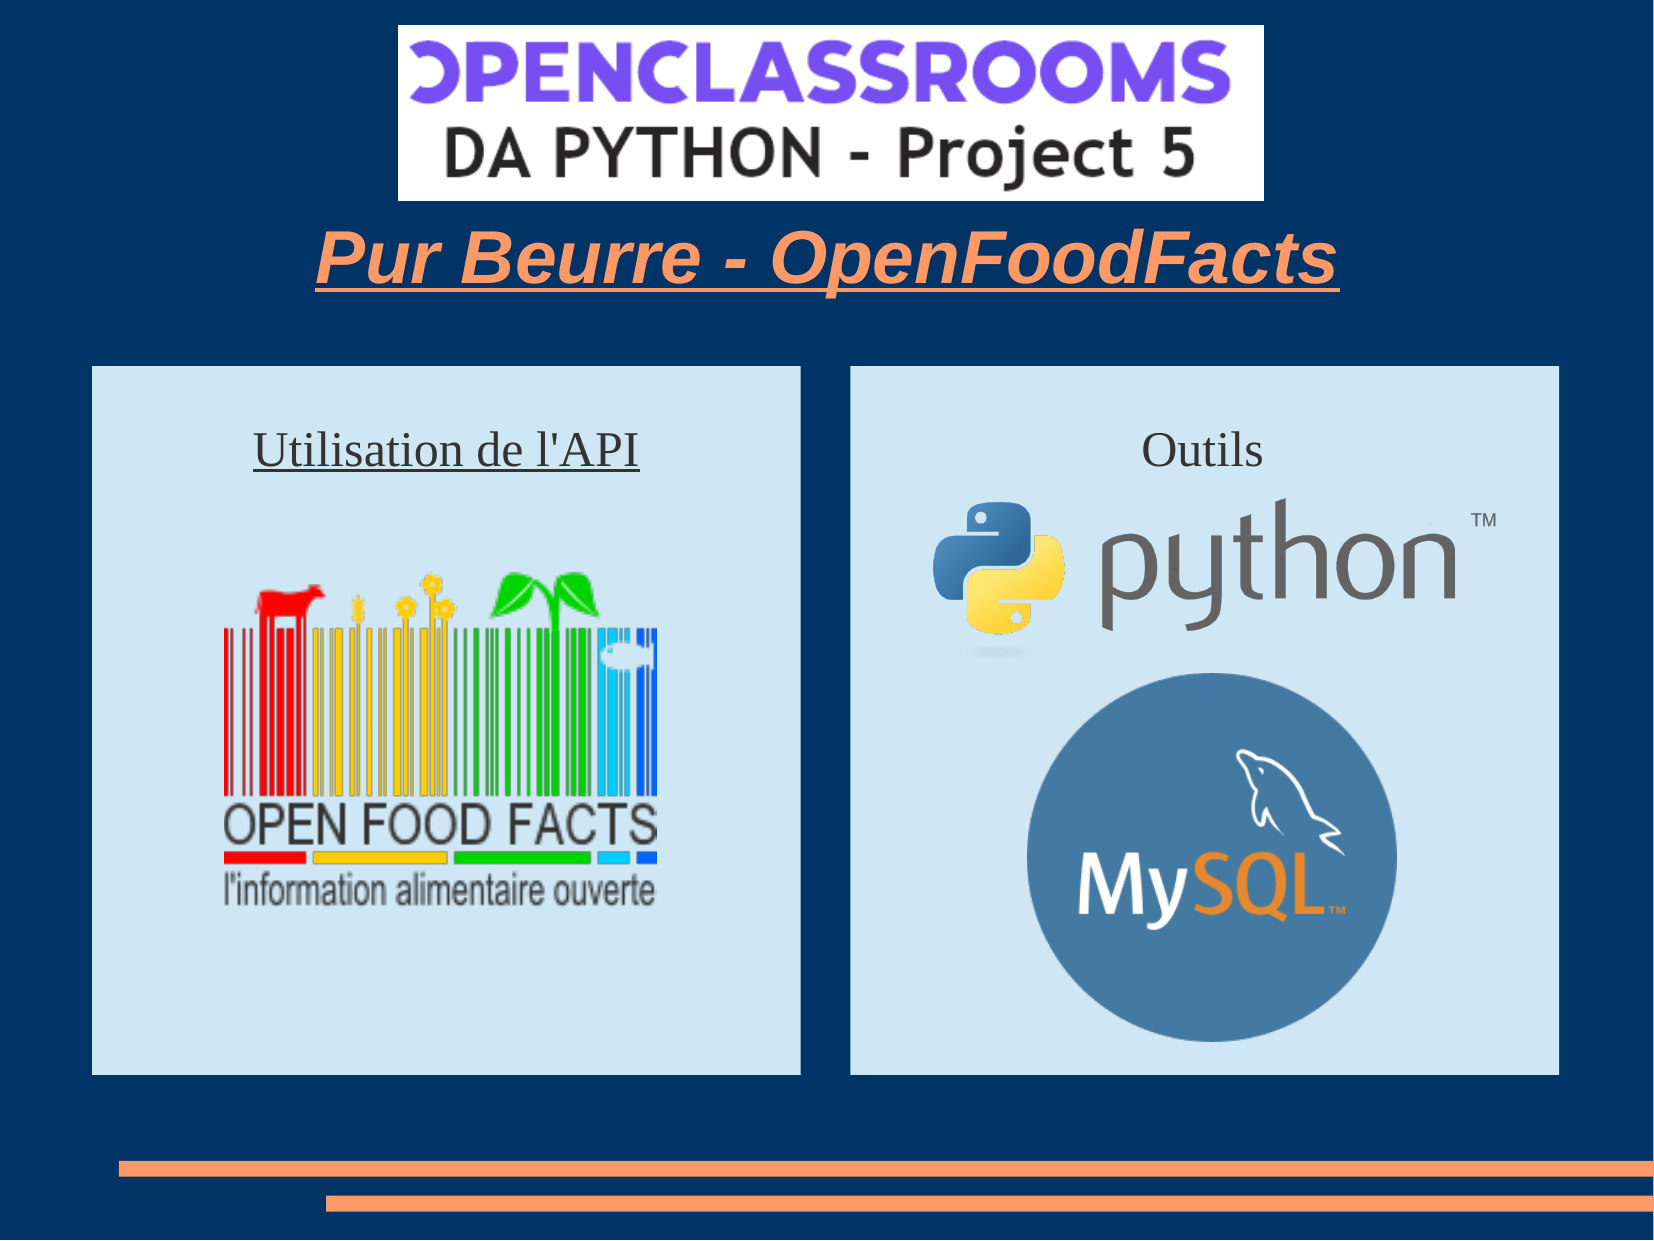

# Pur Beurre - OpenFoodFacts
Utilisation de l'API
Outils